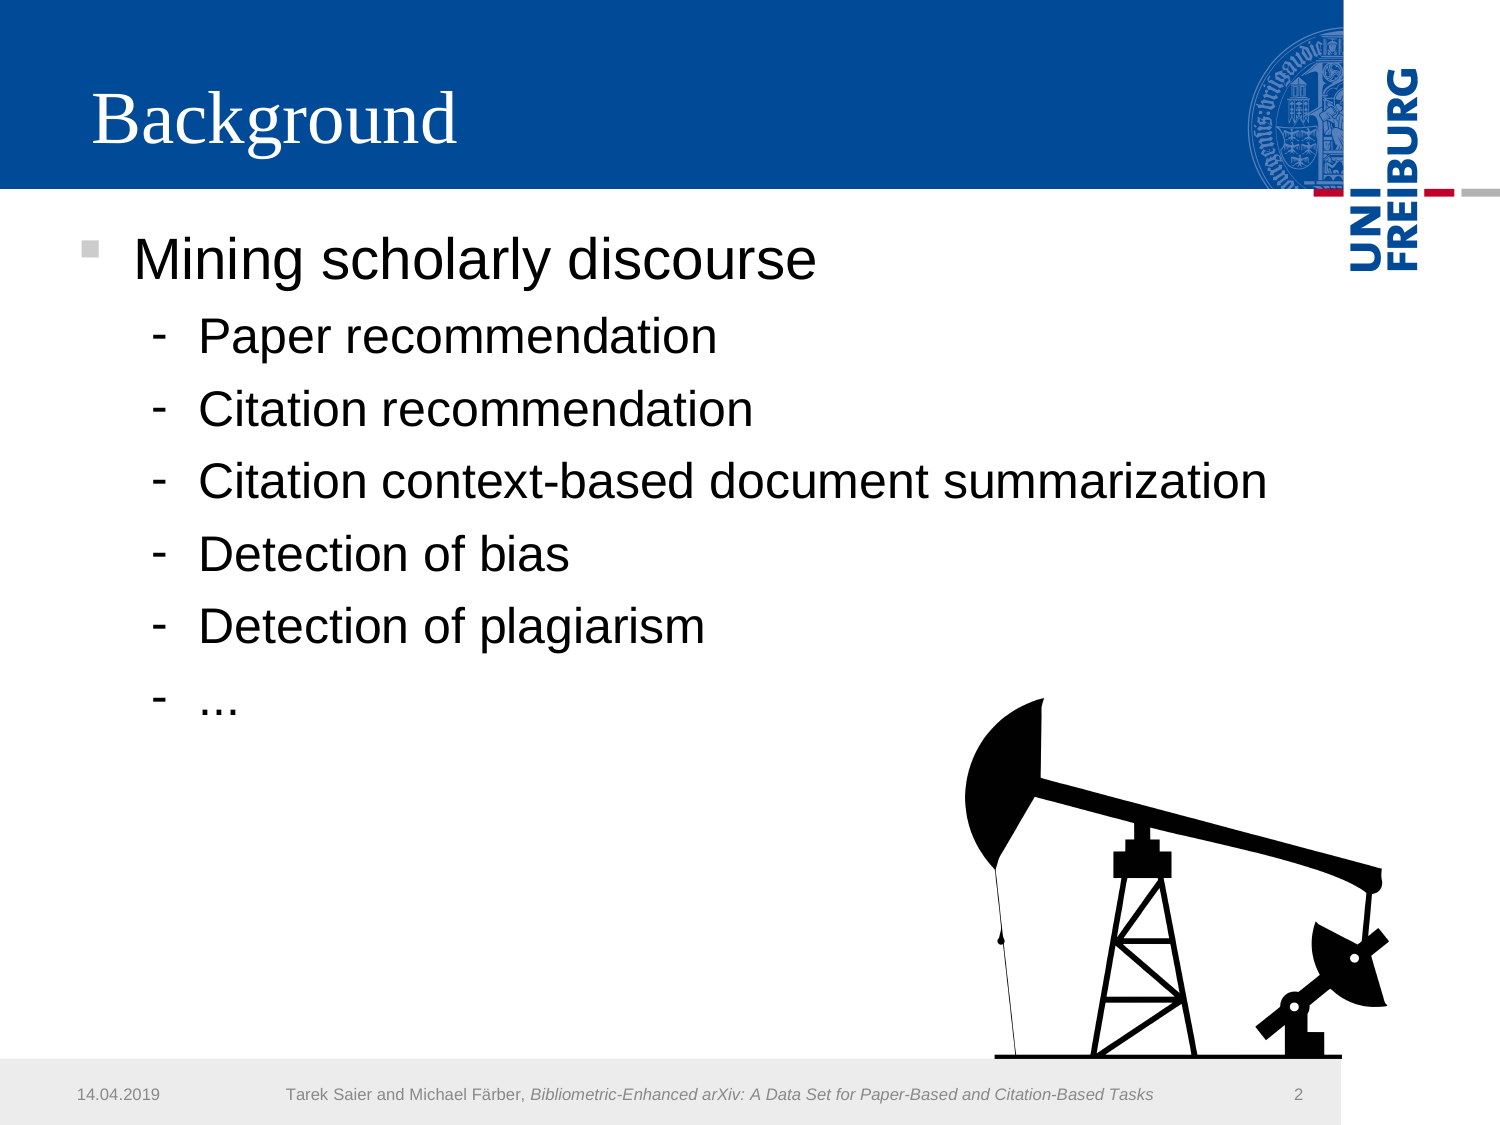

# Background
Mining scholarly discourse
Paper recommendation
Citation recommendation
Citation context-based document summarization
Detection of bias
Detection of plagiarism
...
Präsentationstitel
2